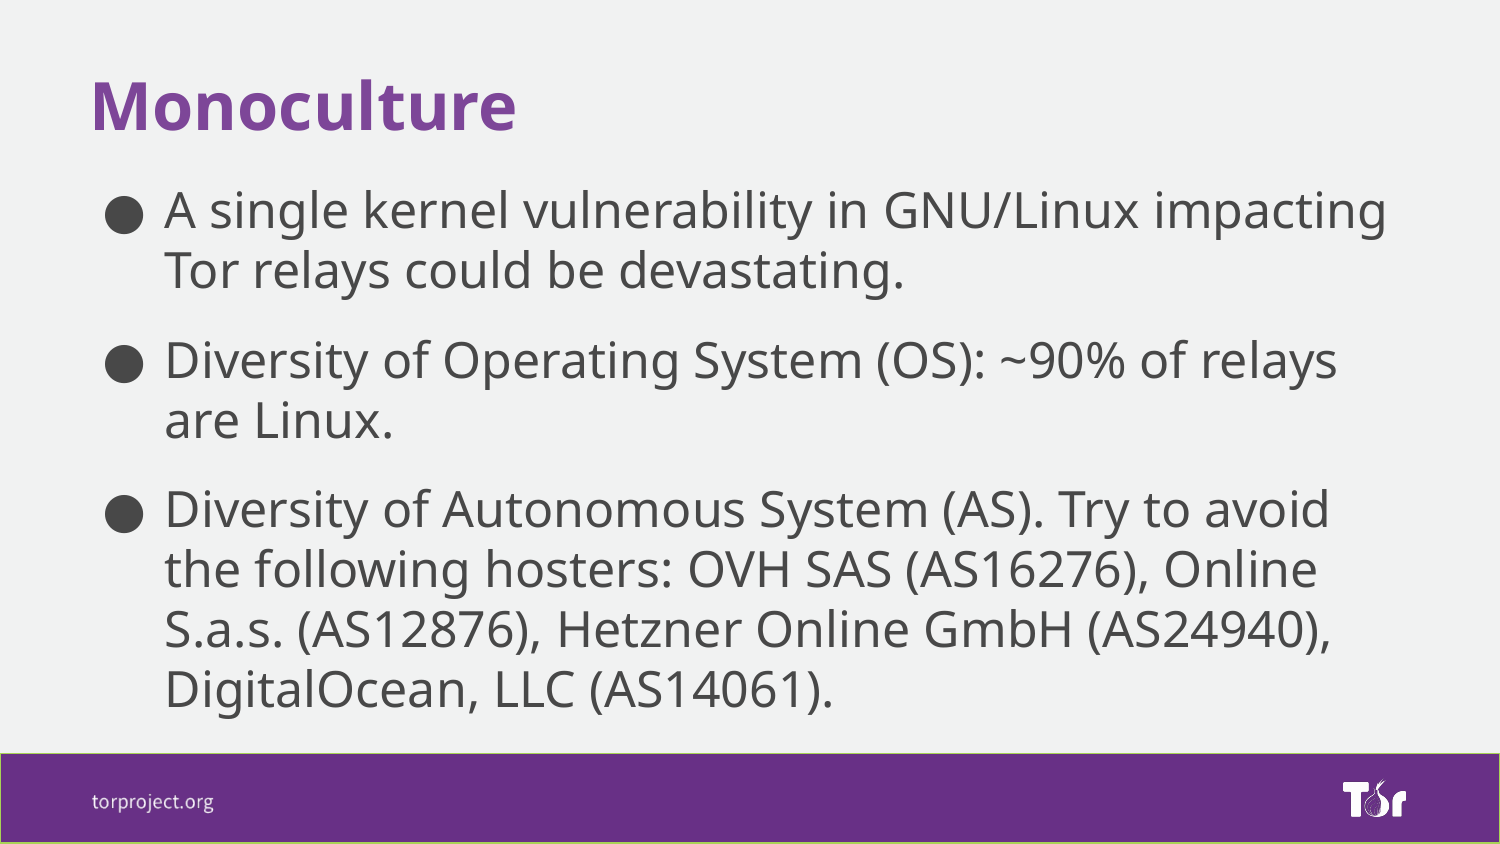

Monoculture
A single kernel vulnerability in GNU/Linux impacting Tor relays could be devastating.
Diversity of Operating System (OS): ~90% of relays are Linux.
Diversity of Autonomous System (AS). Try to avoid the following hosters: OVH SAS (AS16276), Online S.a.s. (AS12876), Hetzner Online GmbH (AS24940), DigitalOcean, LLC (AS14061).